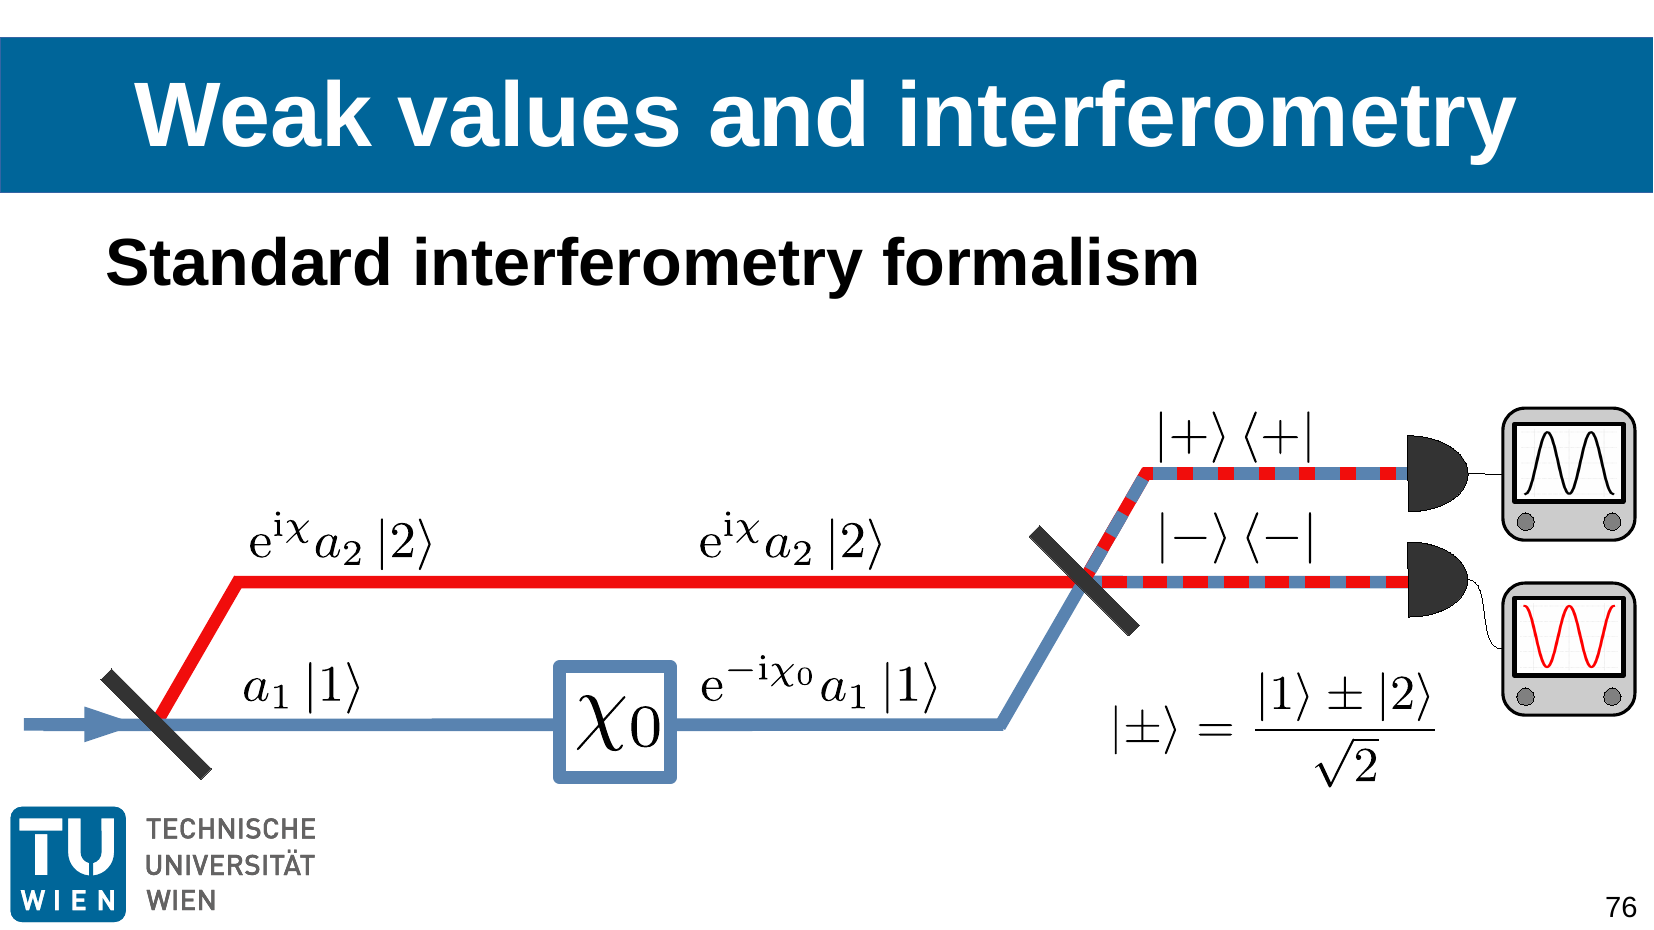

# Weak values and interferometry
Standard interferometry formalism